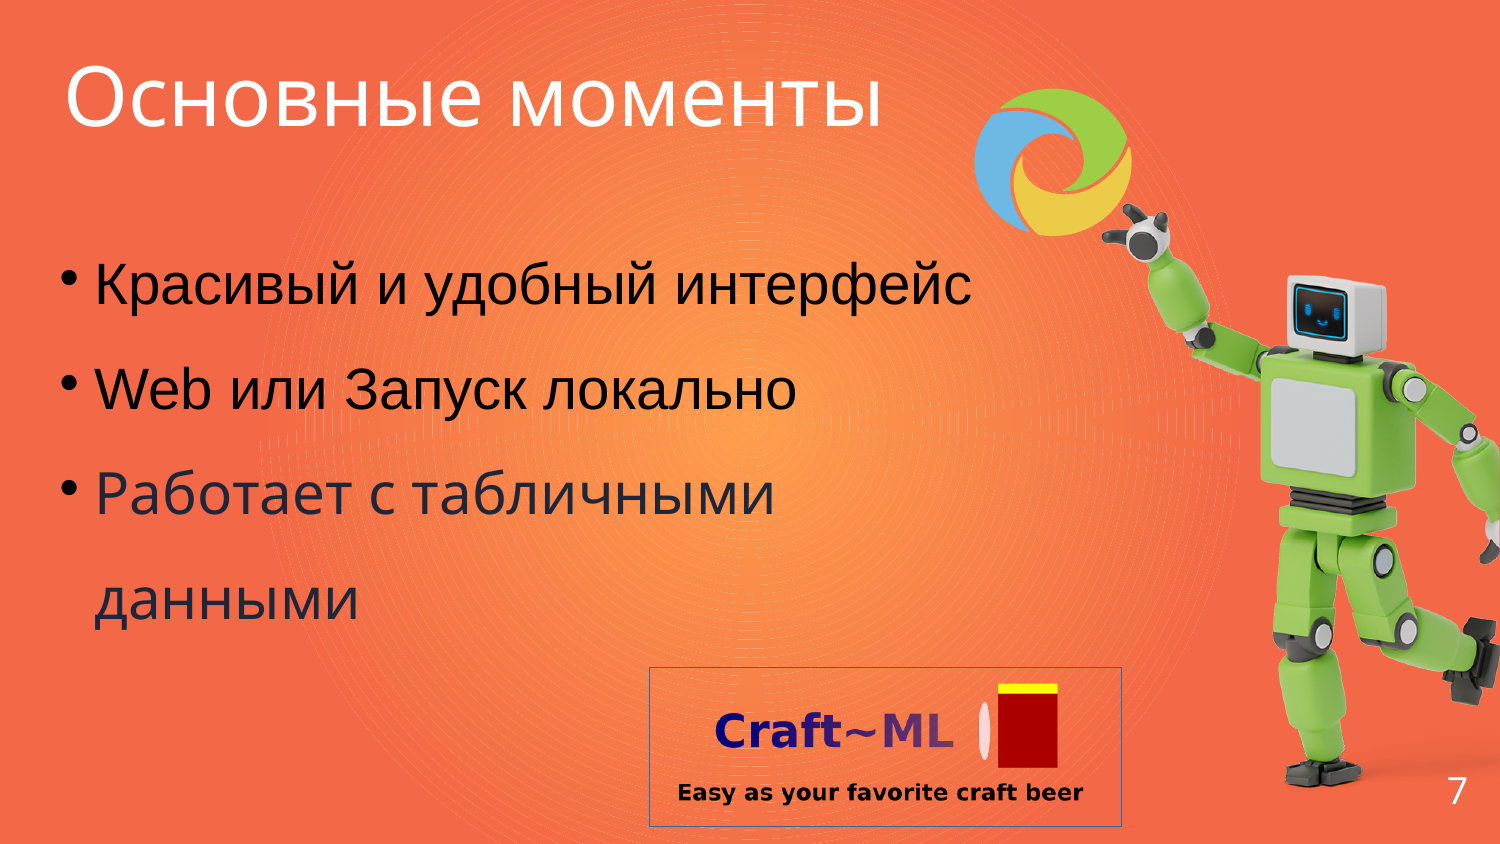

Основные моменты
Красивый и удобный интерфейс
Web или Запуск локально
Работает с табличными данными